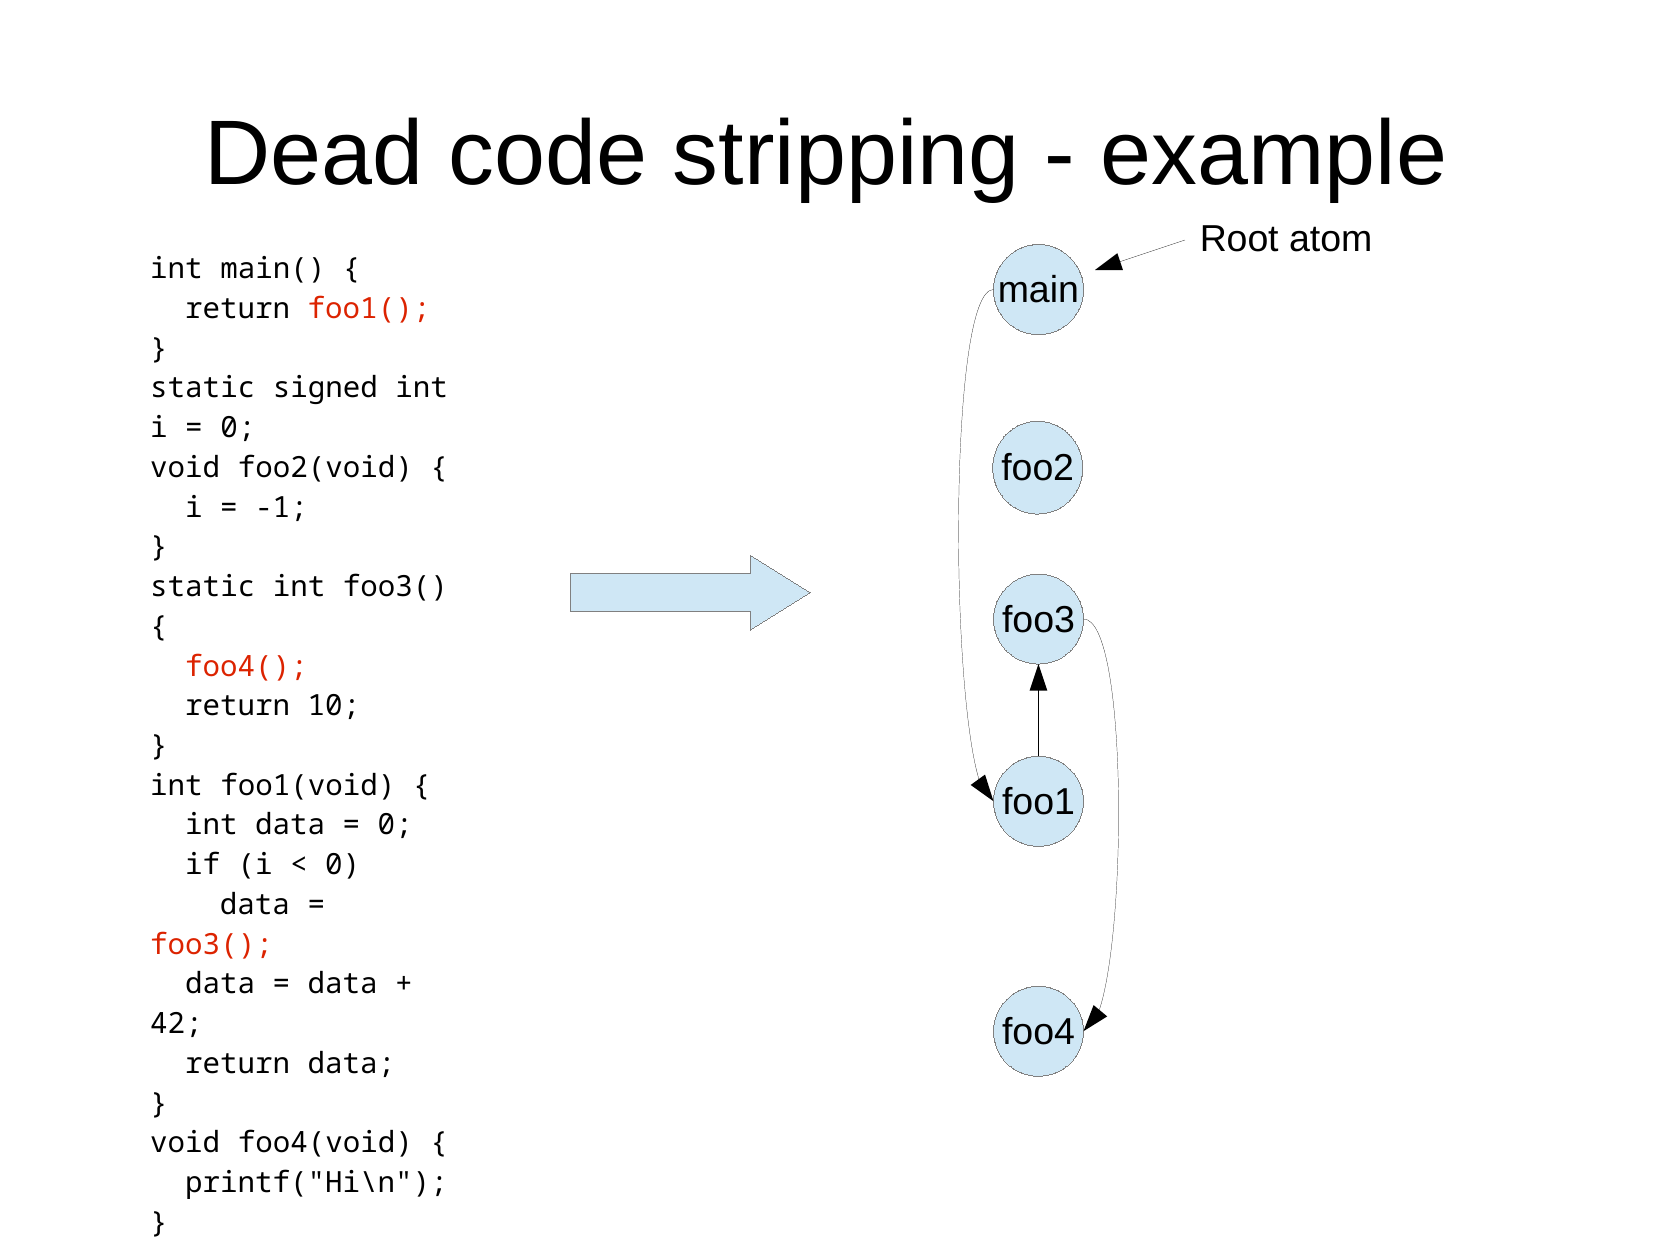

# Dead code stripping - example
Root atom
int main() {
 return foo1();
}
static signed int i = 0;
void foo2(void) {
 i = -1;
}
static int foo3() {
 foo4();
 return 10;
}
int foo1(void) {
 int data = 0;
 if (i < 0)
 data = foo3();
 data = data + 42;
 return data;
}
void foo4(void) {
 printf("Hi\n");
}
main
foo2
foo3
foo1
foo4